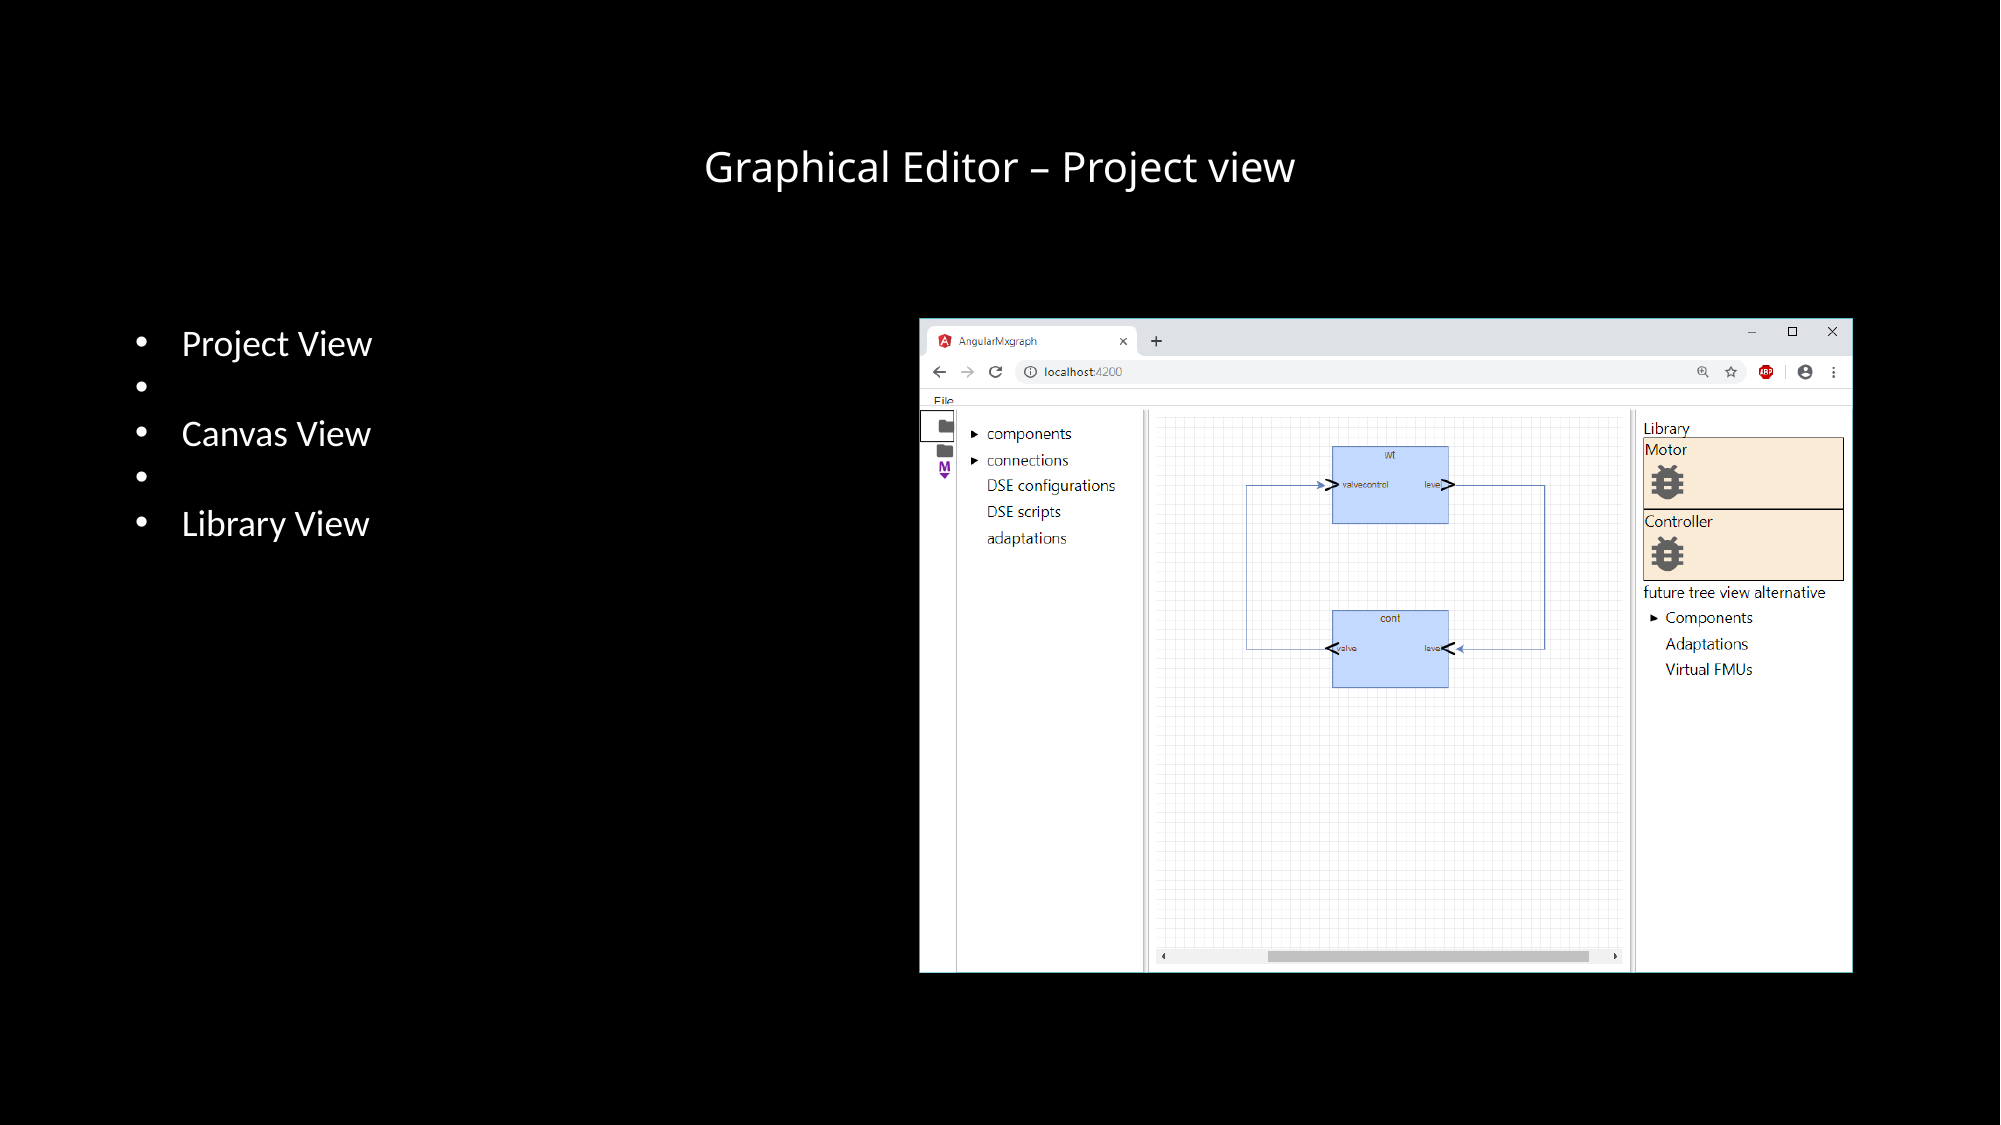

# Graphical Editor – Project view
Project View
Canvas View
Library View